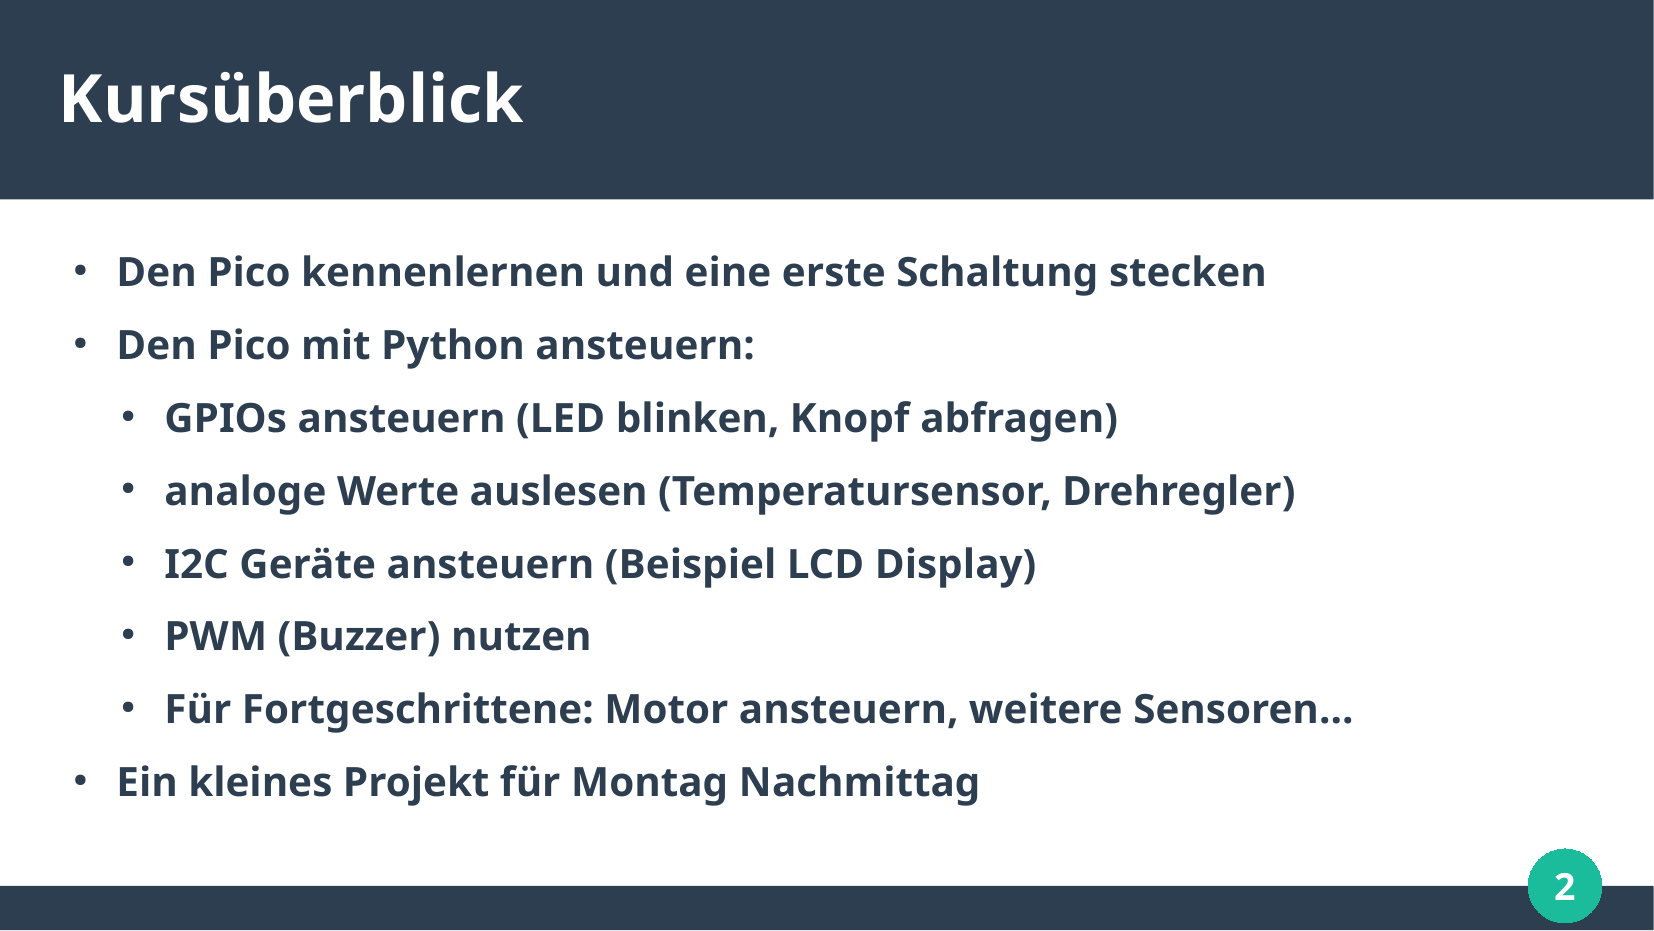

# Kursüberblick
Den Pico kennenlernen und eine erste Schaltung stecken
Den Pico mit Python ansteuern:
GPIOs ansteuern (LED blinken, Knopf abfragen)
analoge Werte auslesen (Temperatursensor, Drehregler)
I2C Geräte ansteuern (Beispiel LCD Display)
PWM (Buzzer) nutzen
Für Fortgeschrittene: Motor ansteuern, weitere Sensoren...
Ein kleines Projekt für Montag Nachmittag
2